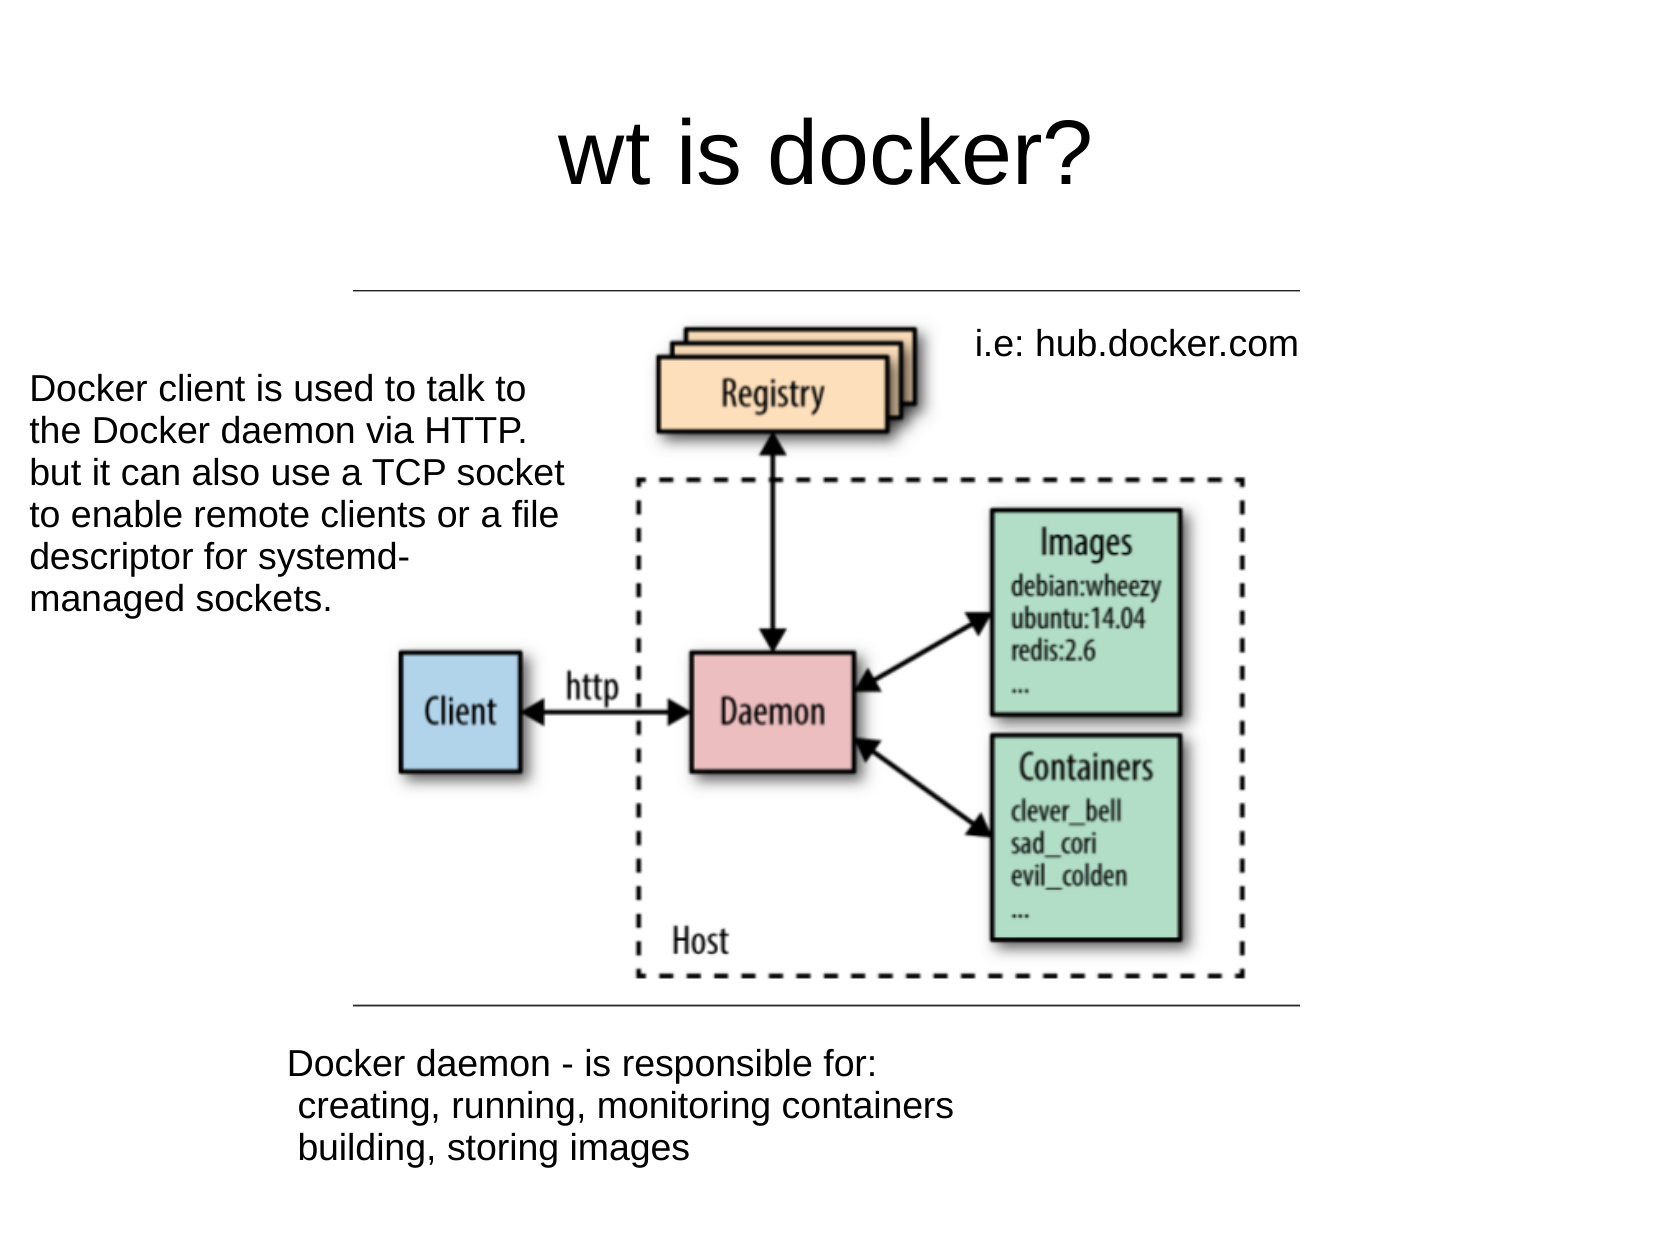

# wt is docker?
i.e: hub.docker.com
Docker client is used to talk to
the Docker daemon via HTTP.
but it can also use a TCP socket
to enable remote clients or a file
descriptor for systemd-
managed sockets.
Docker daemon - is responsible for:
 creating, running, monitoring containers
 building, storing images